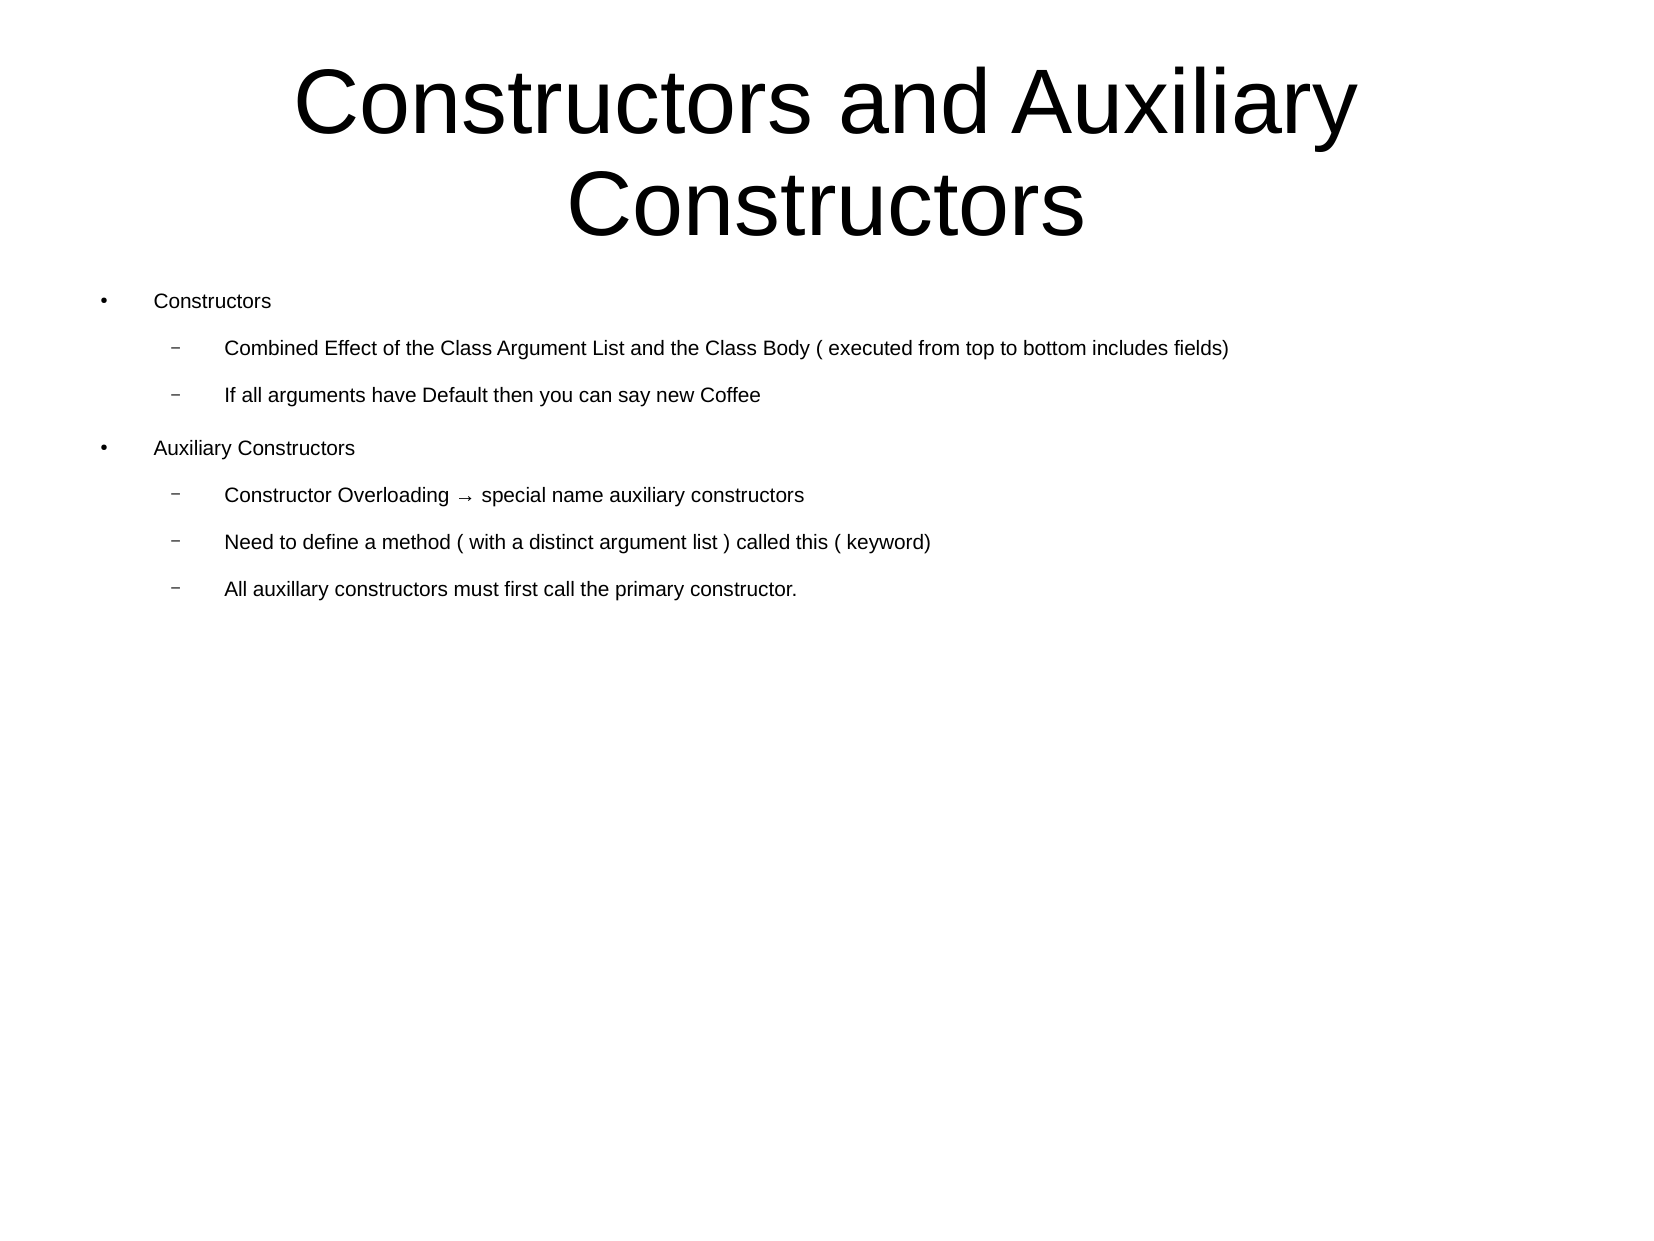

# Constructors and Auxiliary Constructors
Constructors
Combined Effect of the Class Argument List and the Class Body ( executed from top to bottom includes fields)
If all arguments have Default then you can say new Coffee
Auxiliary Constructors
Constructor Overloading → special name auxiliary constructors
Need to define a method ( with a distinct argument list ) called this ( keyword)
All auxillary constructors must first call the primary constructor.